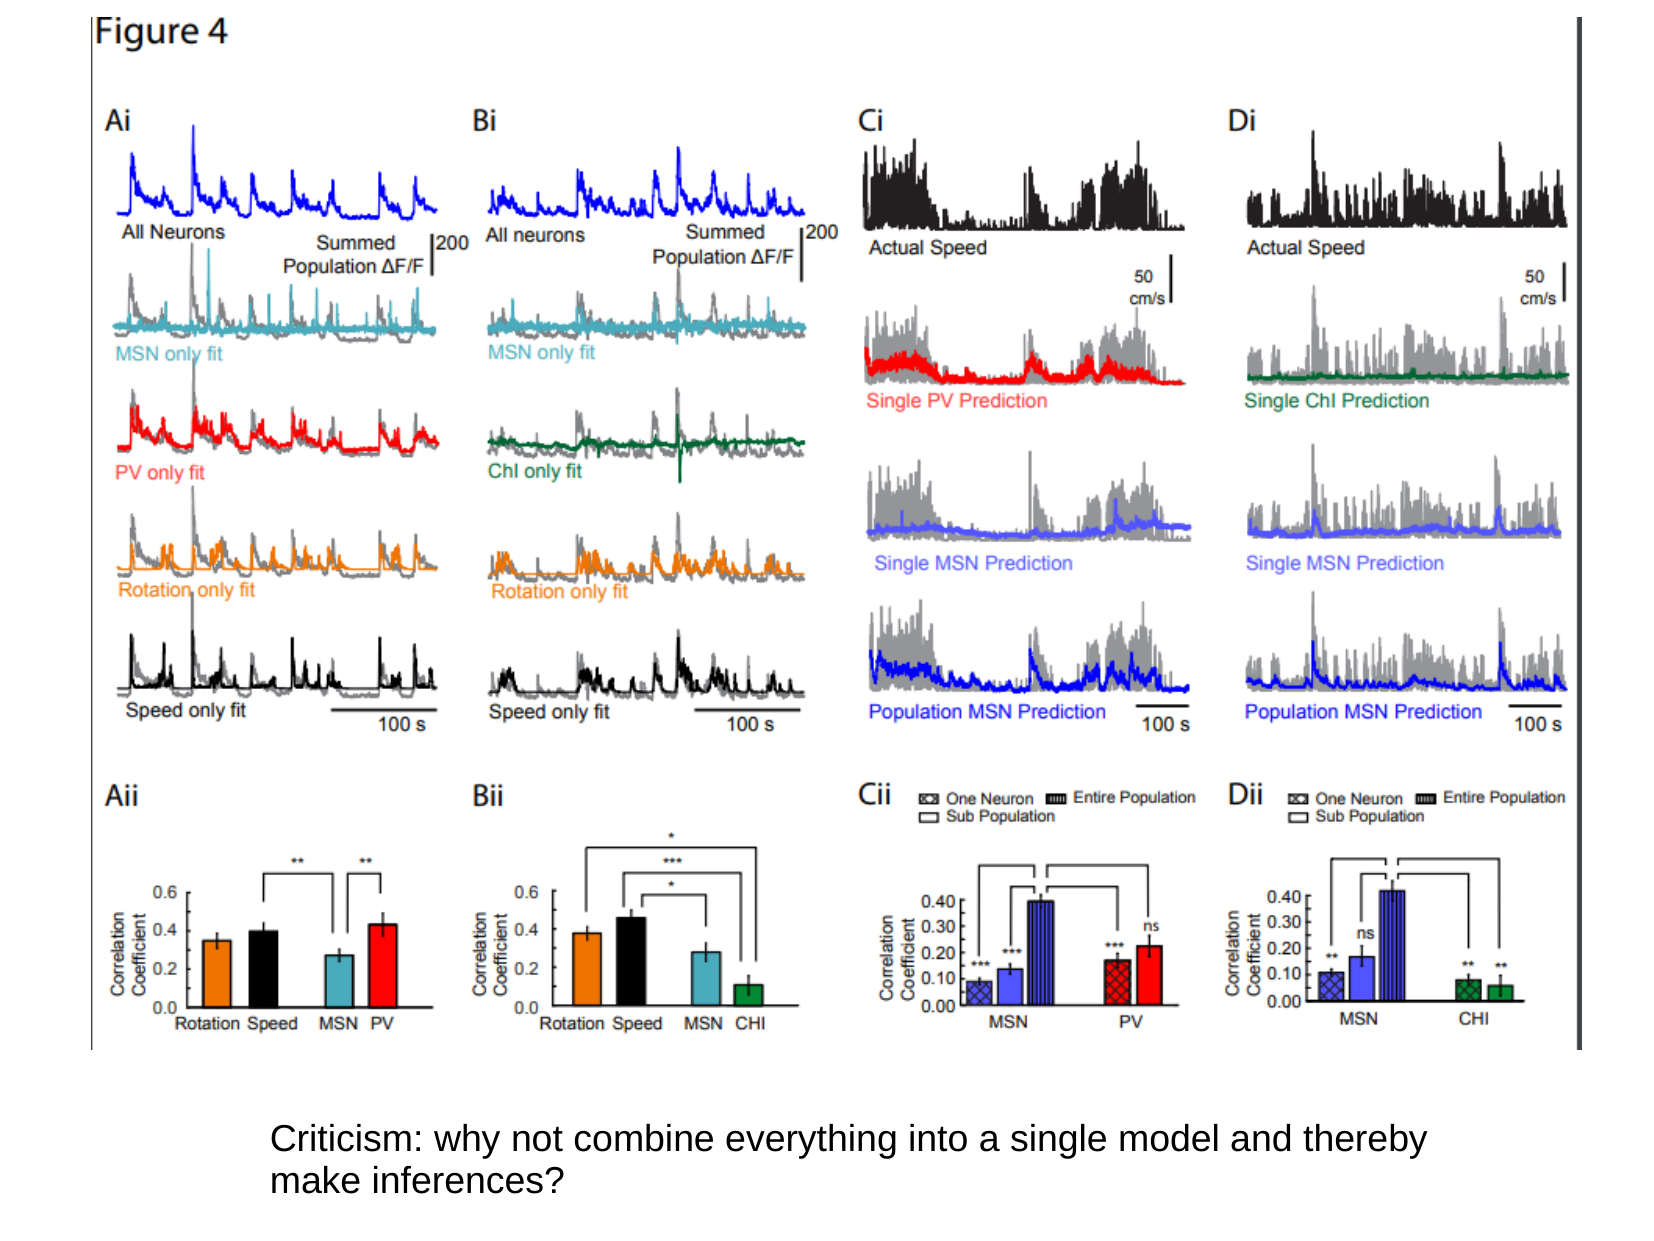

Criticism: why not combine everything into a single model and thereby
make inferences?